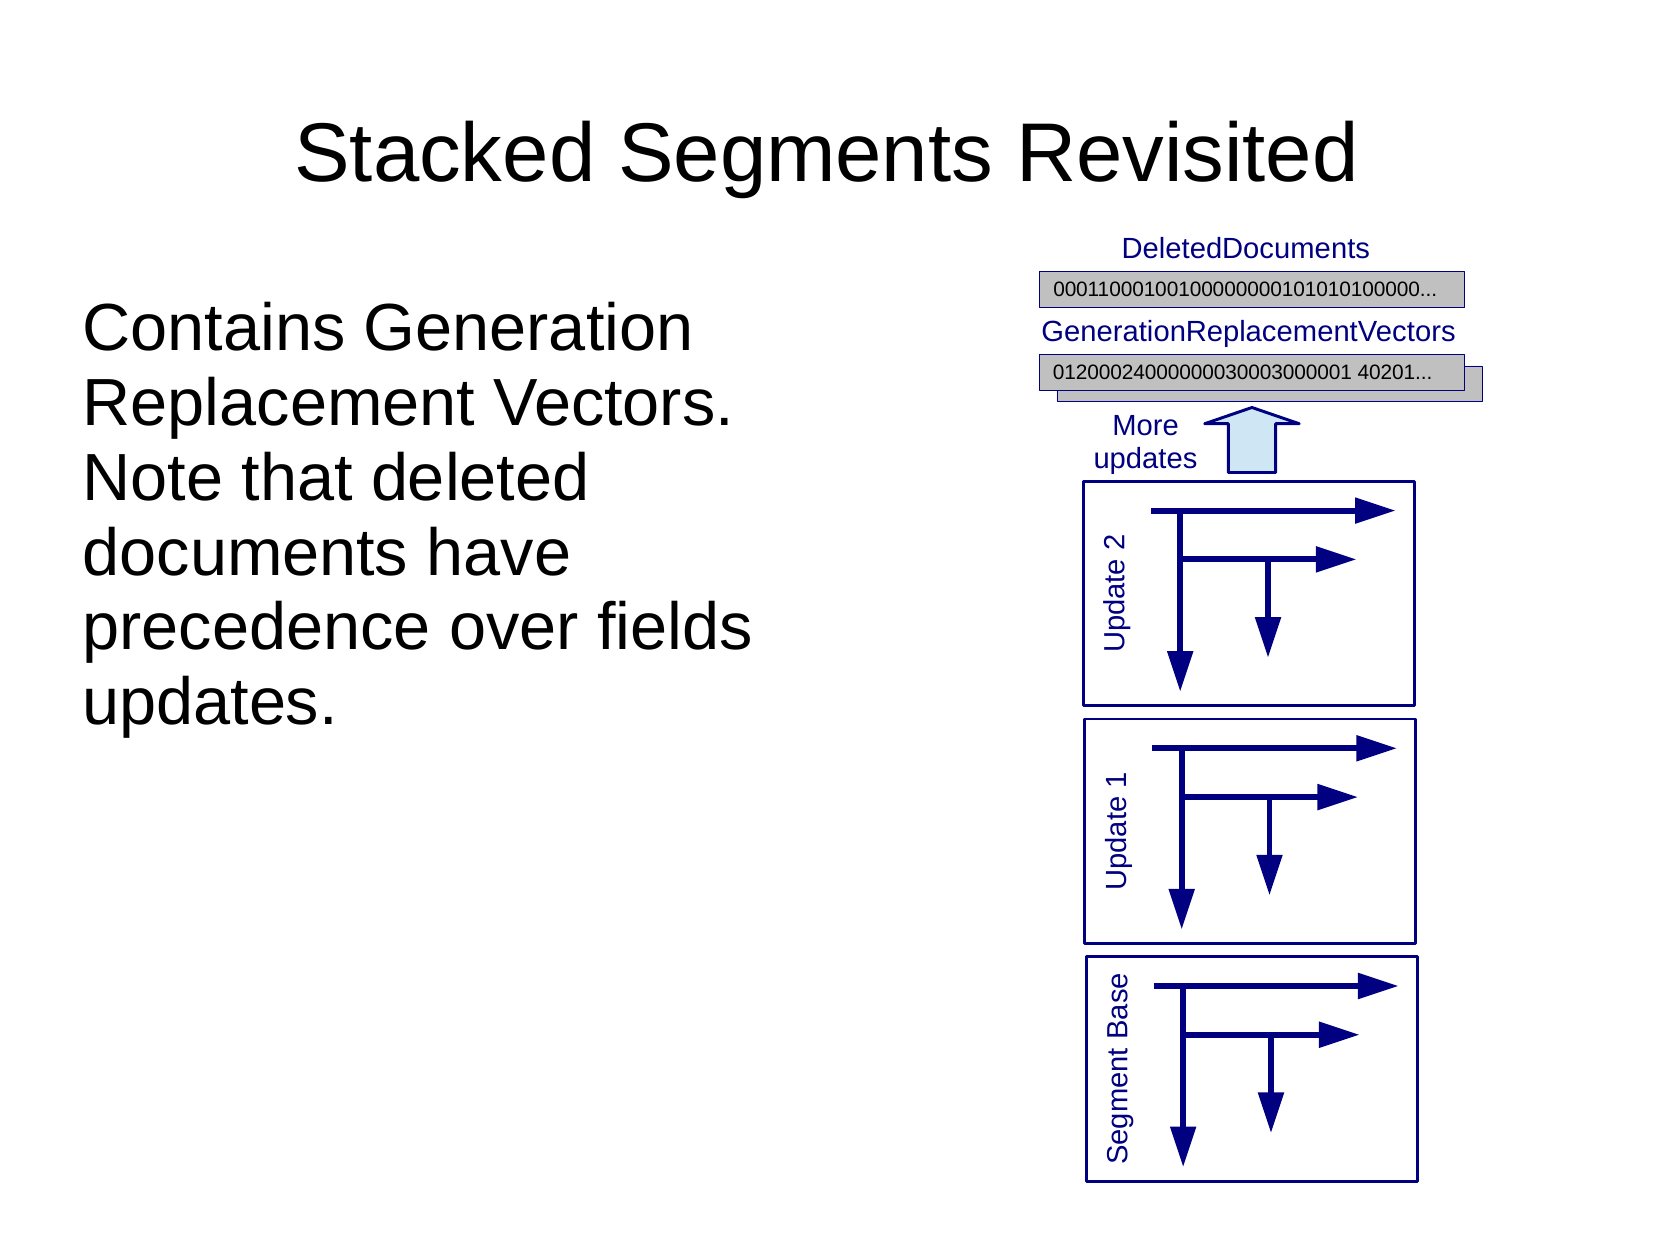

# Stacked Segments Revisited
DeletedDocuments
00011000100100000000101010100000...
Contains Generation Replacement Vectors. Note that deleted documents have precedence over fields updates.
GenerationReplacementVectors
01200024000000030003000001 40201...
01200024300000030000300001402010...
More
updates
Update 2
Update 1
Segment Base